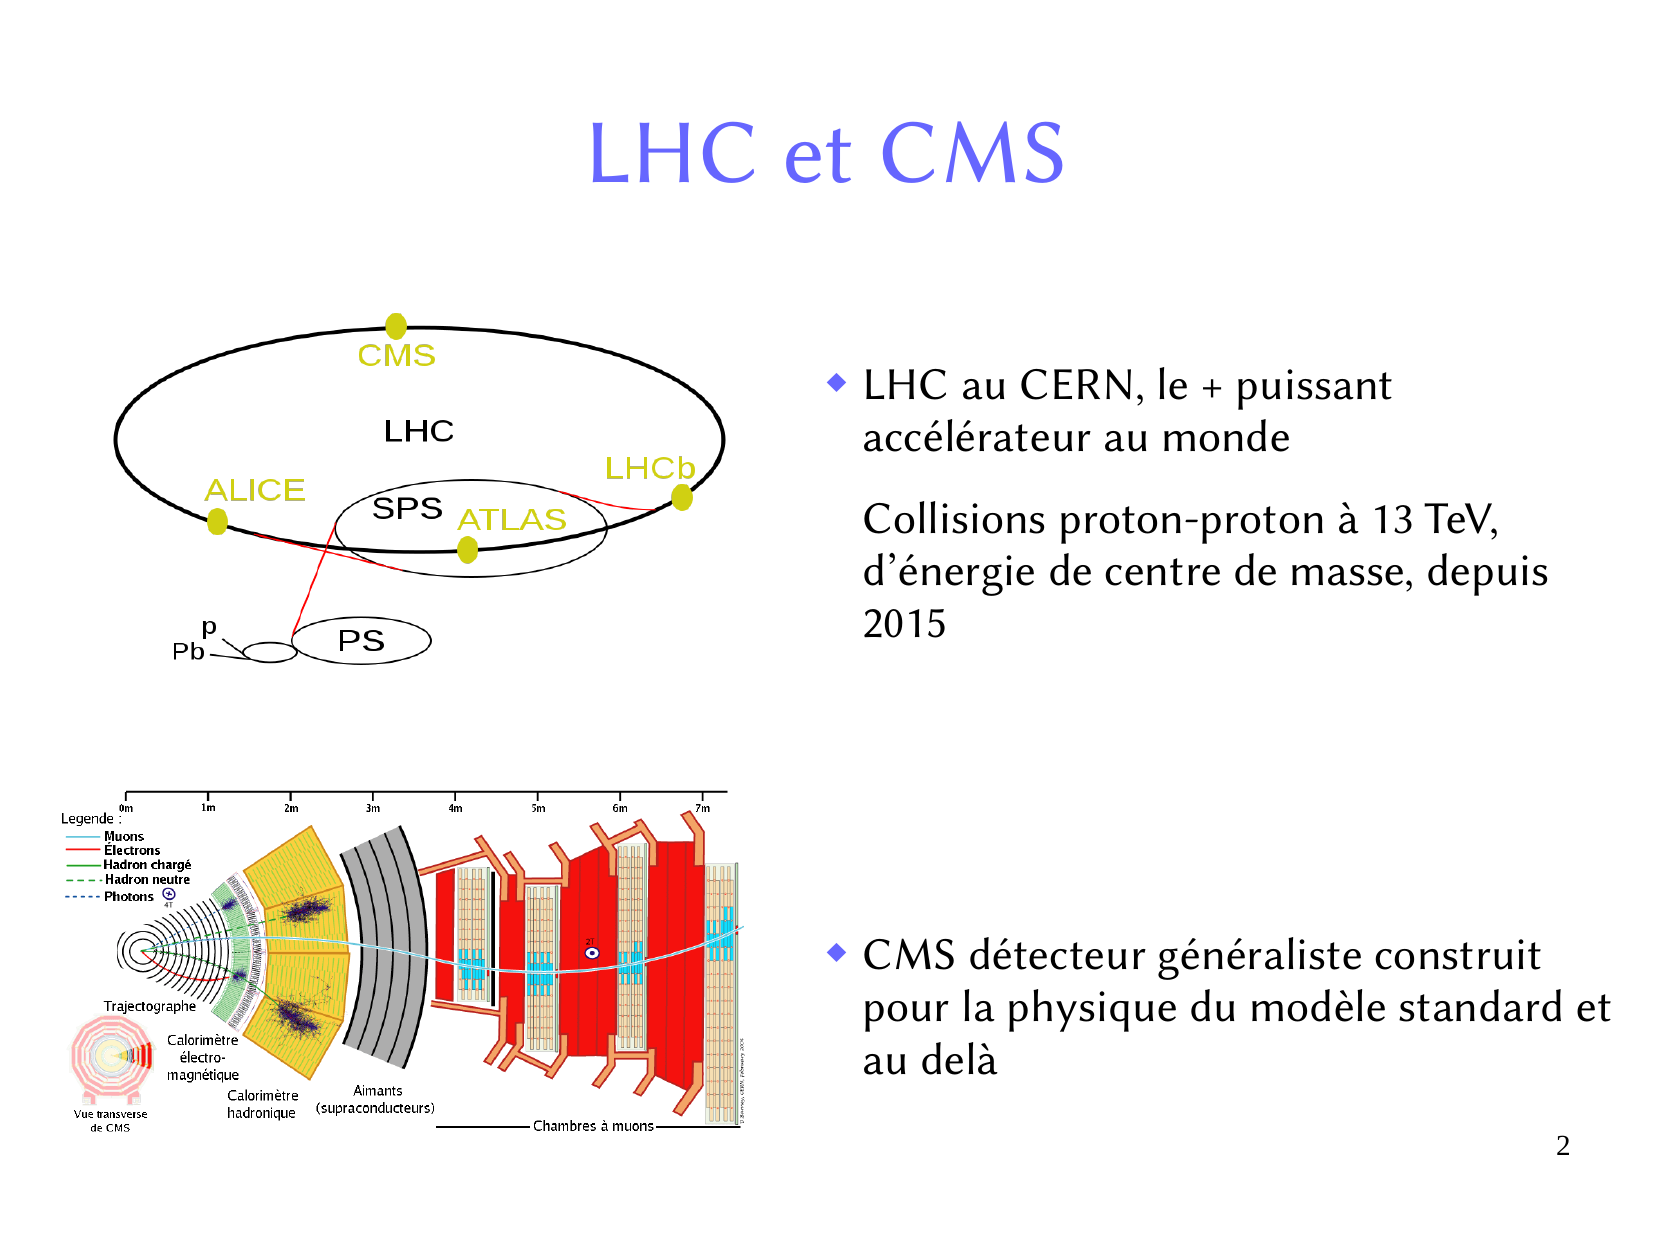

# LHC et CMS
LHC au CERN, le + puissant accélérateur au monde
Collisions proton-proton à 13 TeV, d’énergie de centre de masse, depuis 2015
CMS détecteur généraliste construit pour la physique du modèle standard et au delà
2